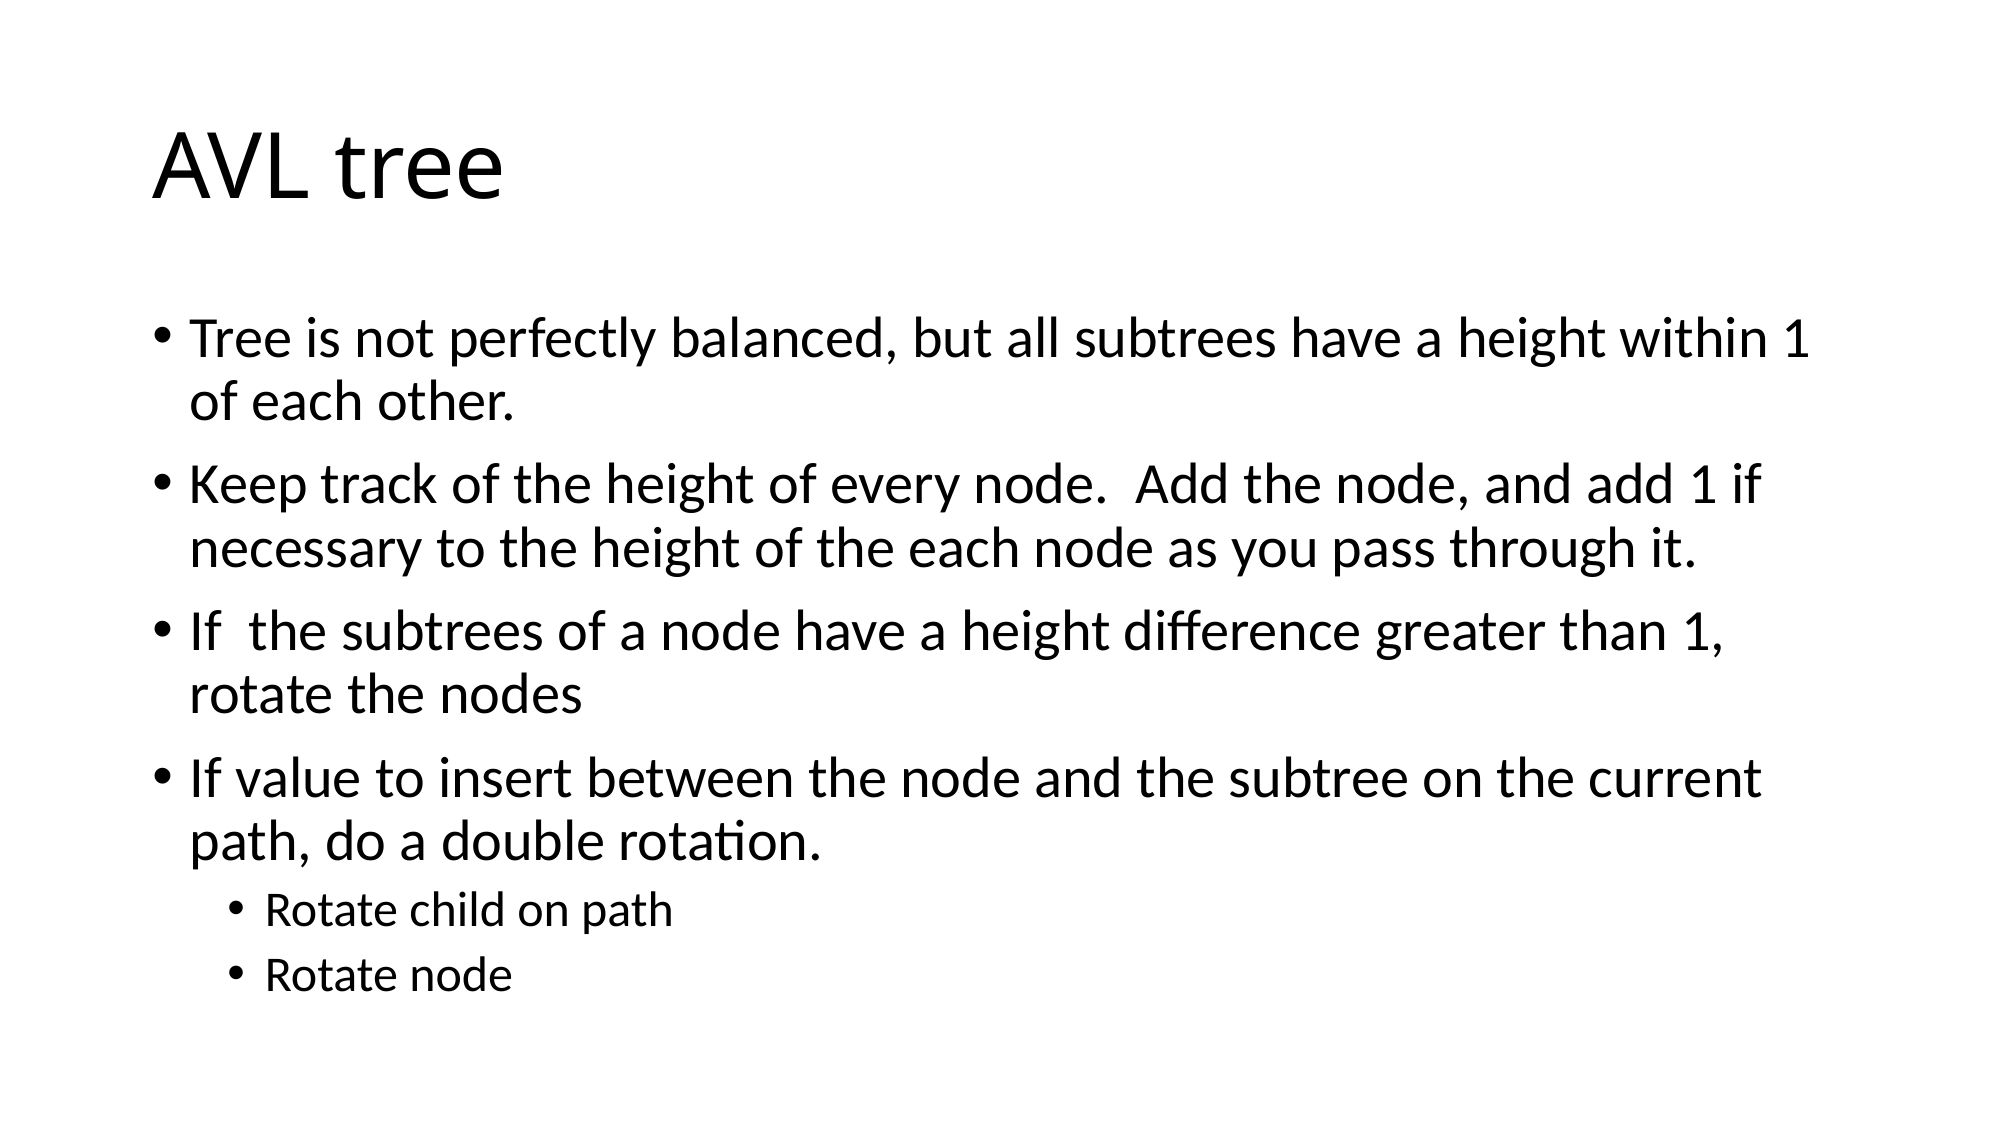

# AVL tree
Tree is not perfectly balanced, but all subtrees have a height within 1 of each other.
Keep track of the height of every node. Add the node, and add 1 if necessary to the height of the each node as you pass through it.
If the subtrees of a node have a height difference greater than 1, rotate the nodes
If value to insert between the node and the subtree on the current path, do a double rotation.
Rotate child on path
Rotate node